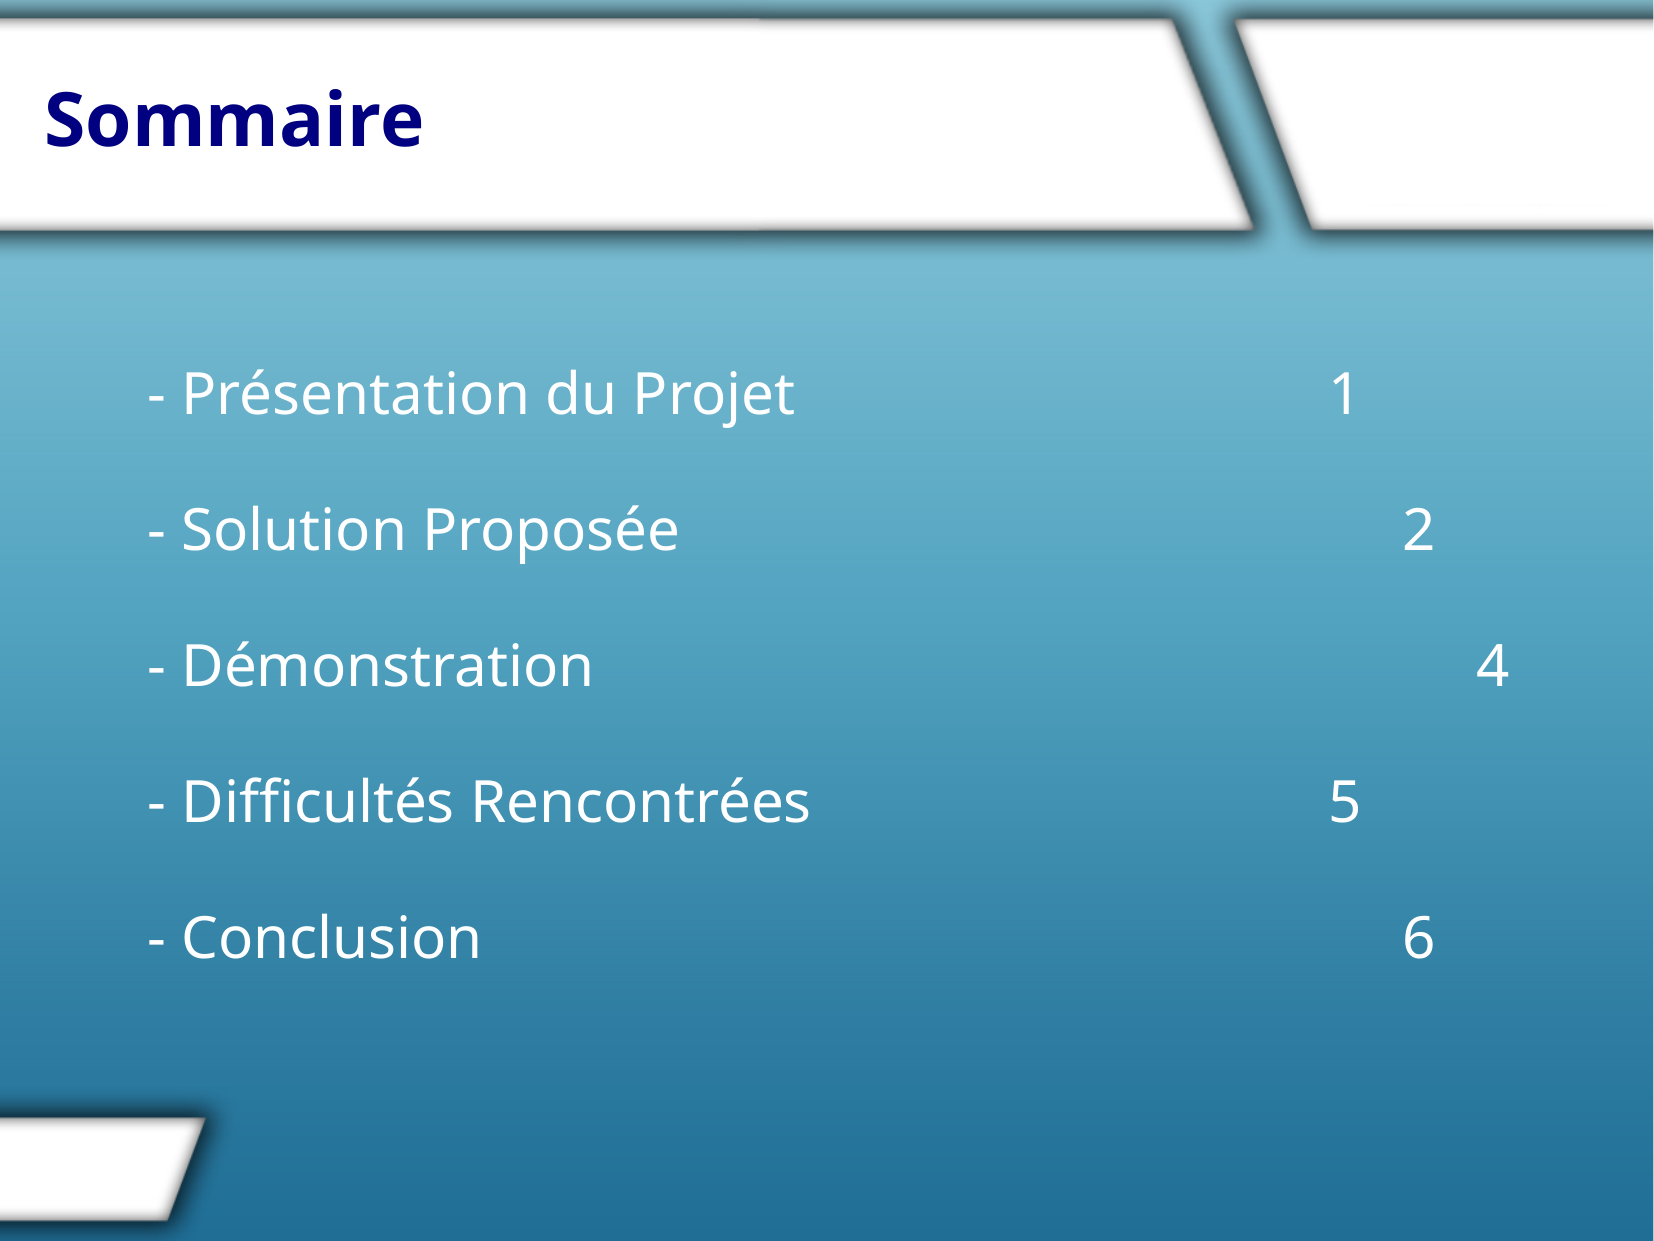

Sommaire
	- Présentation du Projet								1
	- Solution Proposée										2
	- Démonstration												4
	- Difficultés Rencontrées								5
	- Conclusion													6